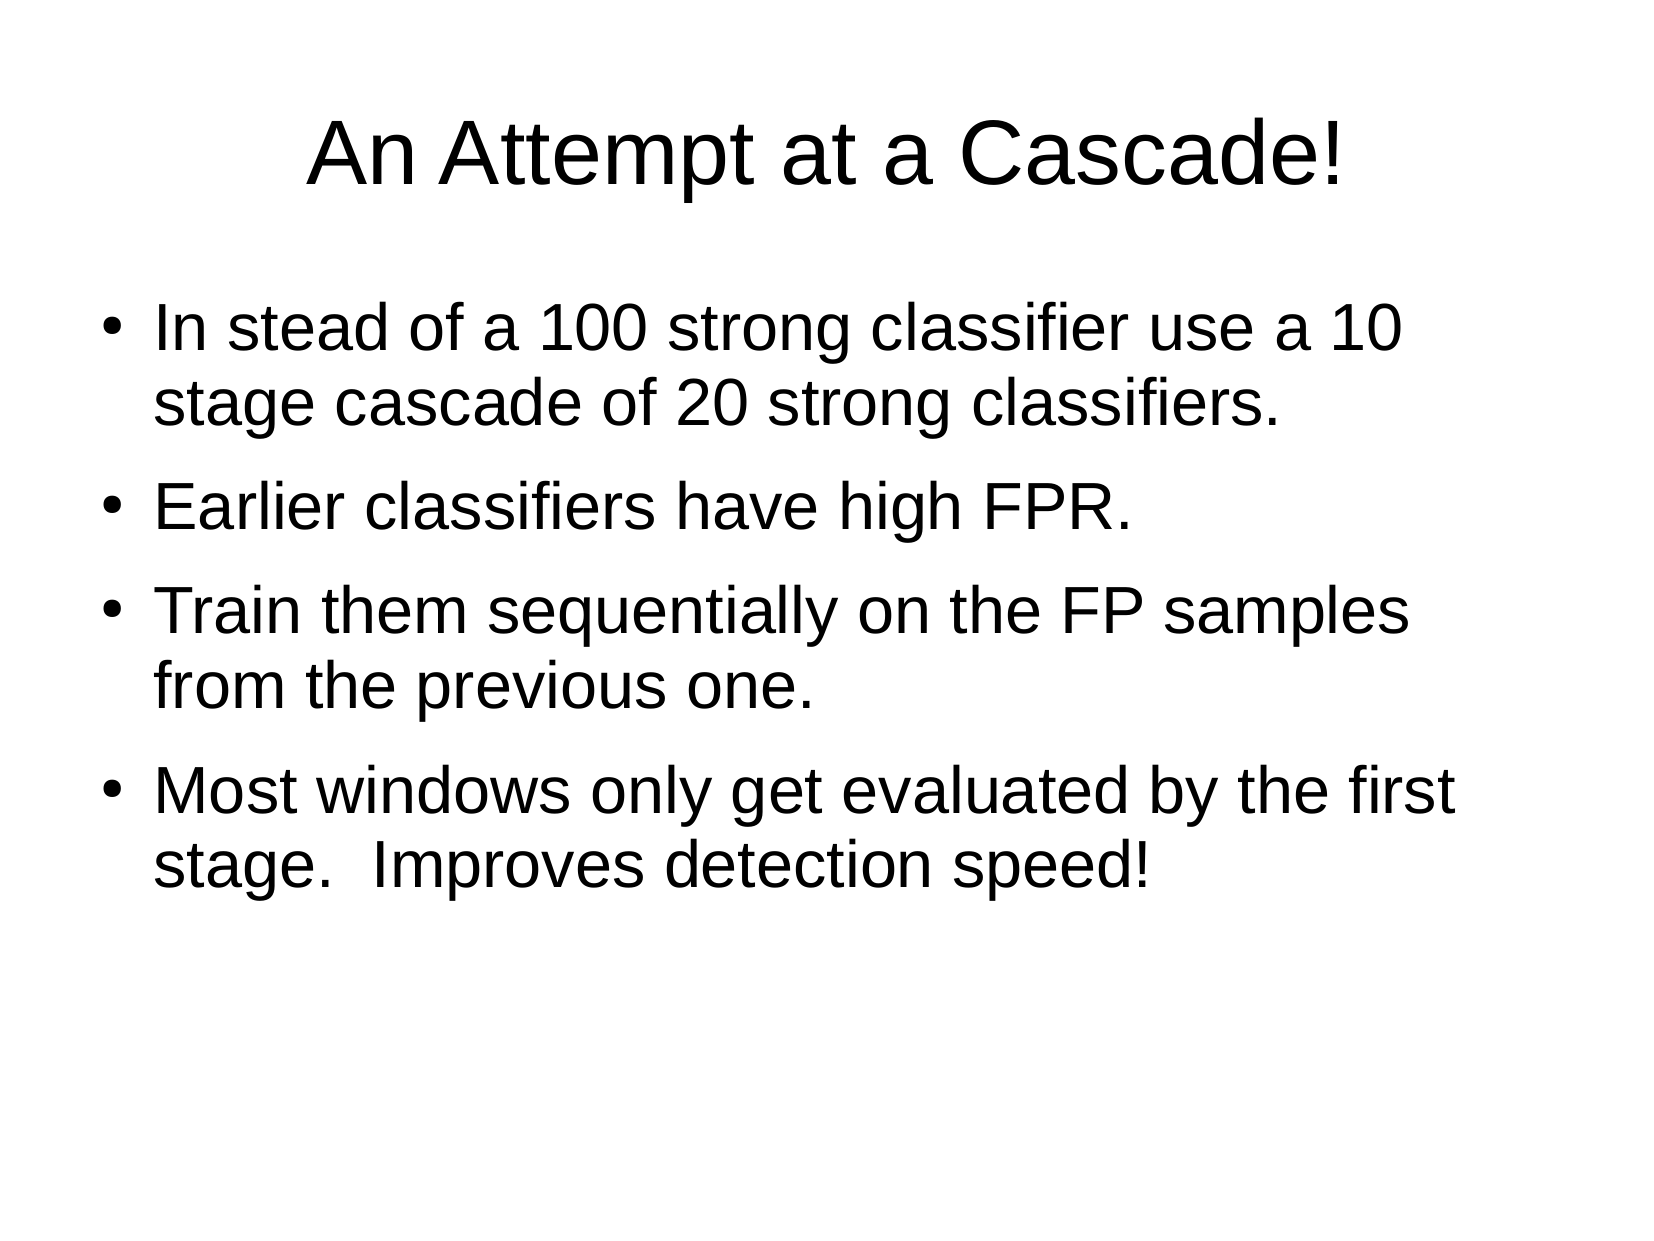

# An Attempt at a Cascade!
In stead of a 100 strong classifier use a 10 stage cascade of 20 strong classifiers.
Earlier classifiers have high FPR.
Train them sequentially on the FP samples from the previous one.
Most windows only get evaluated by the first stage. Improves detection speed!